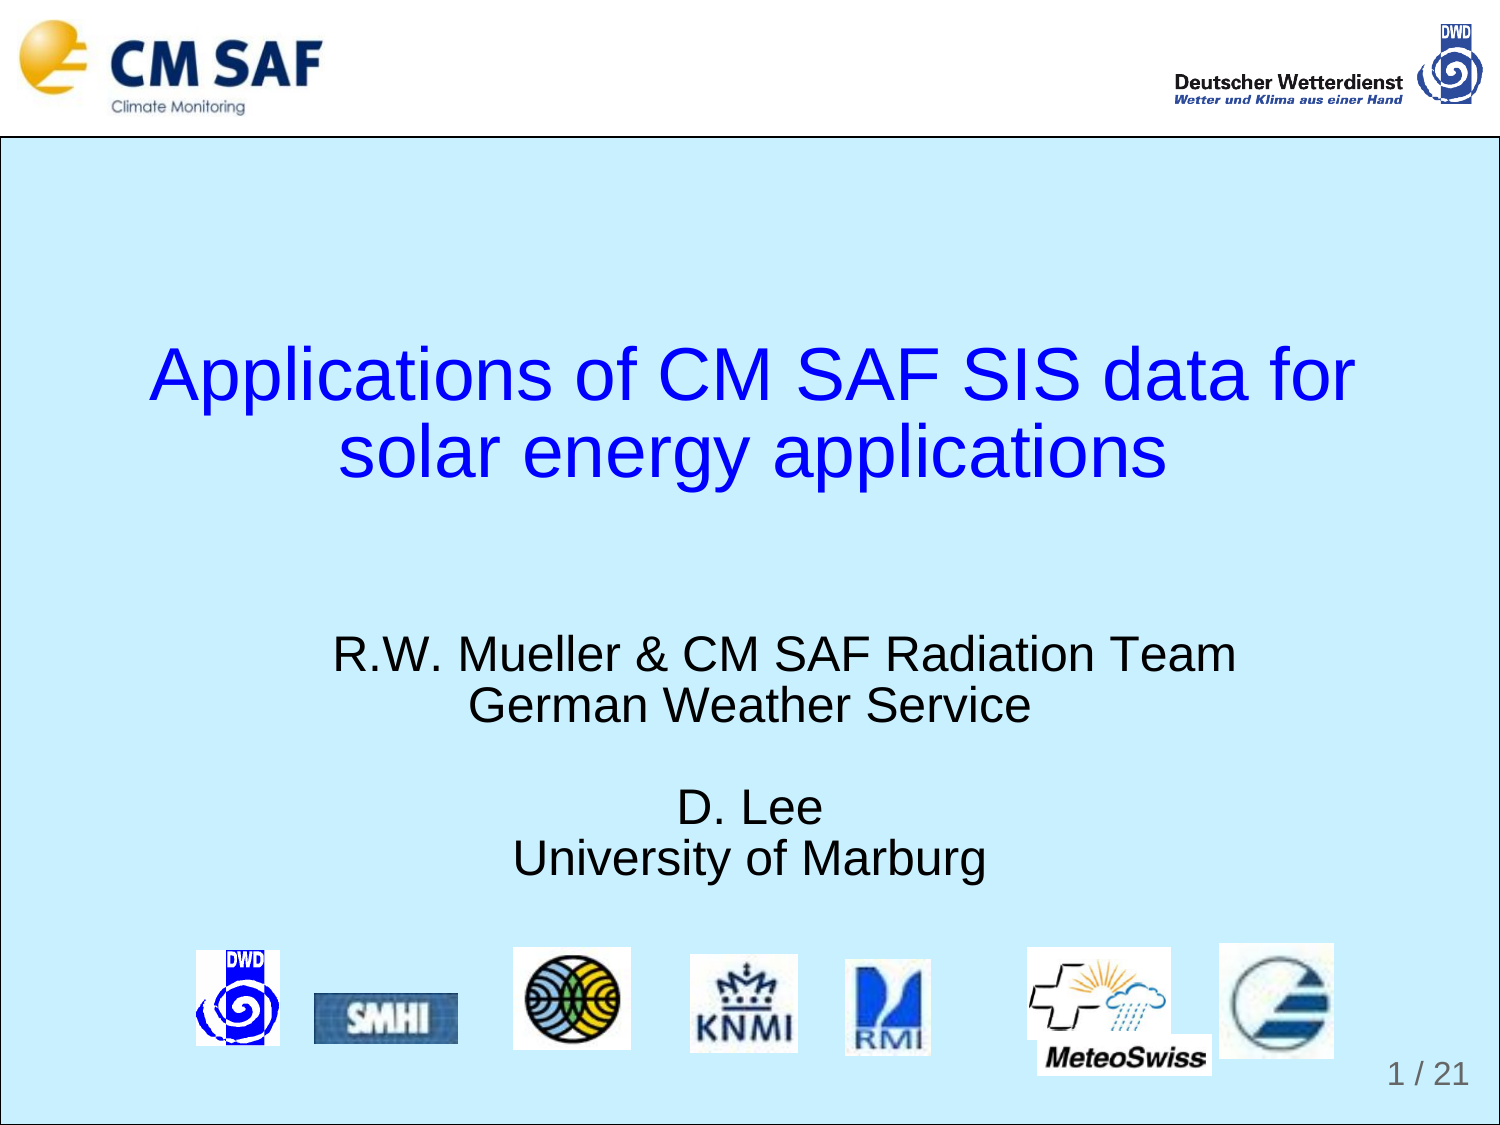

# Applications of CM SAF SIS data for solar energy applications
 R.W. Mueller & CM SAF Radiation Team
German Weather Service
D. Lee
University of Marburg